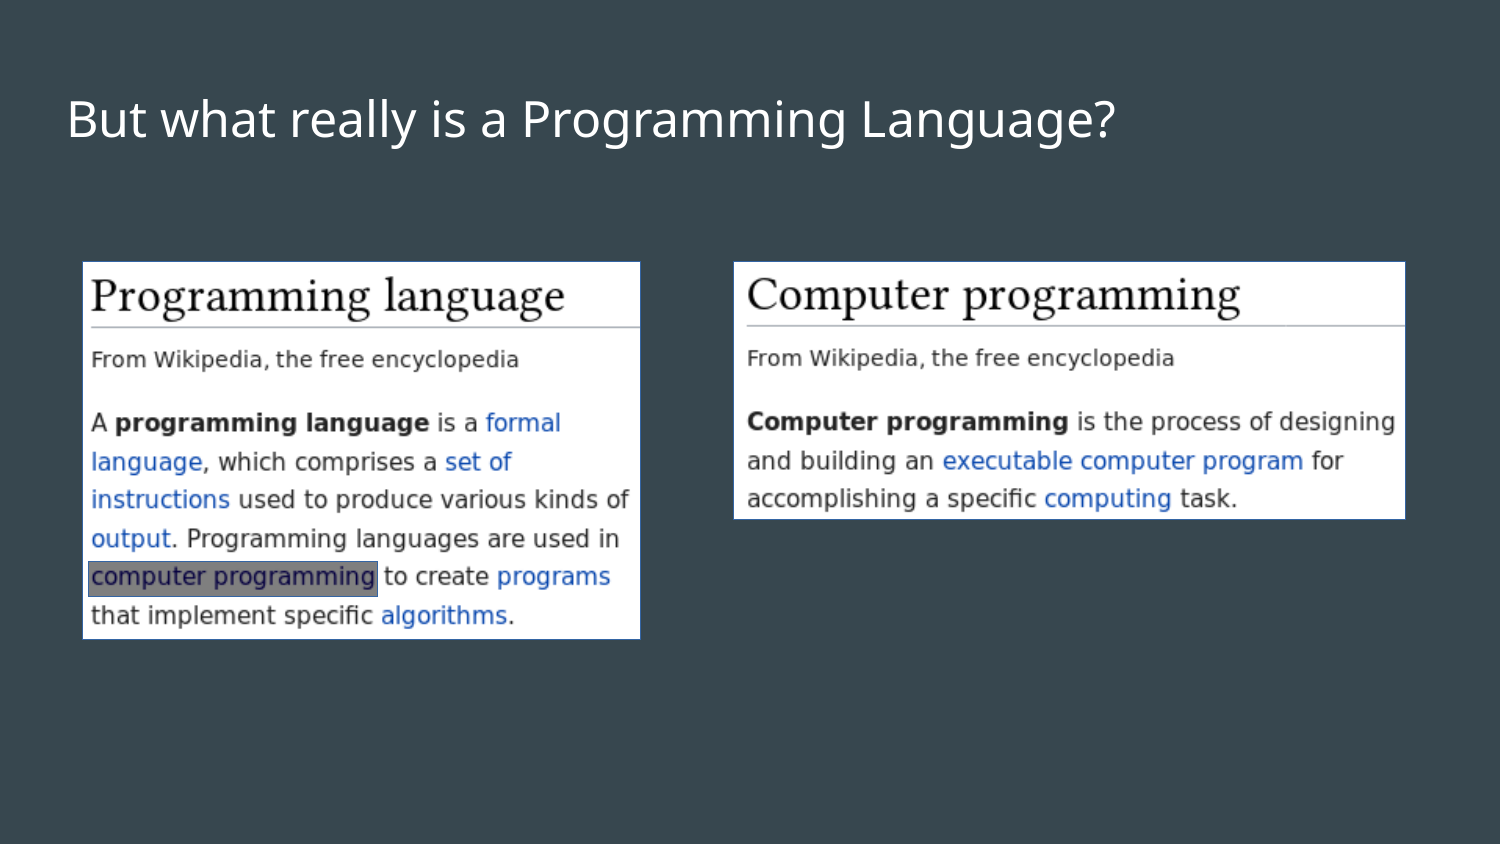

# But what really is a Programming Language?